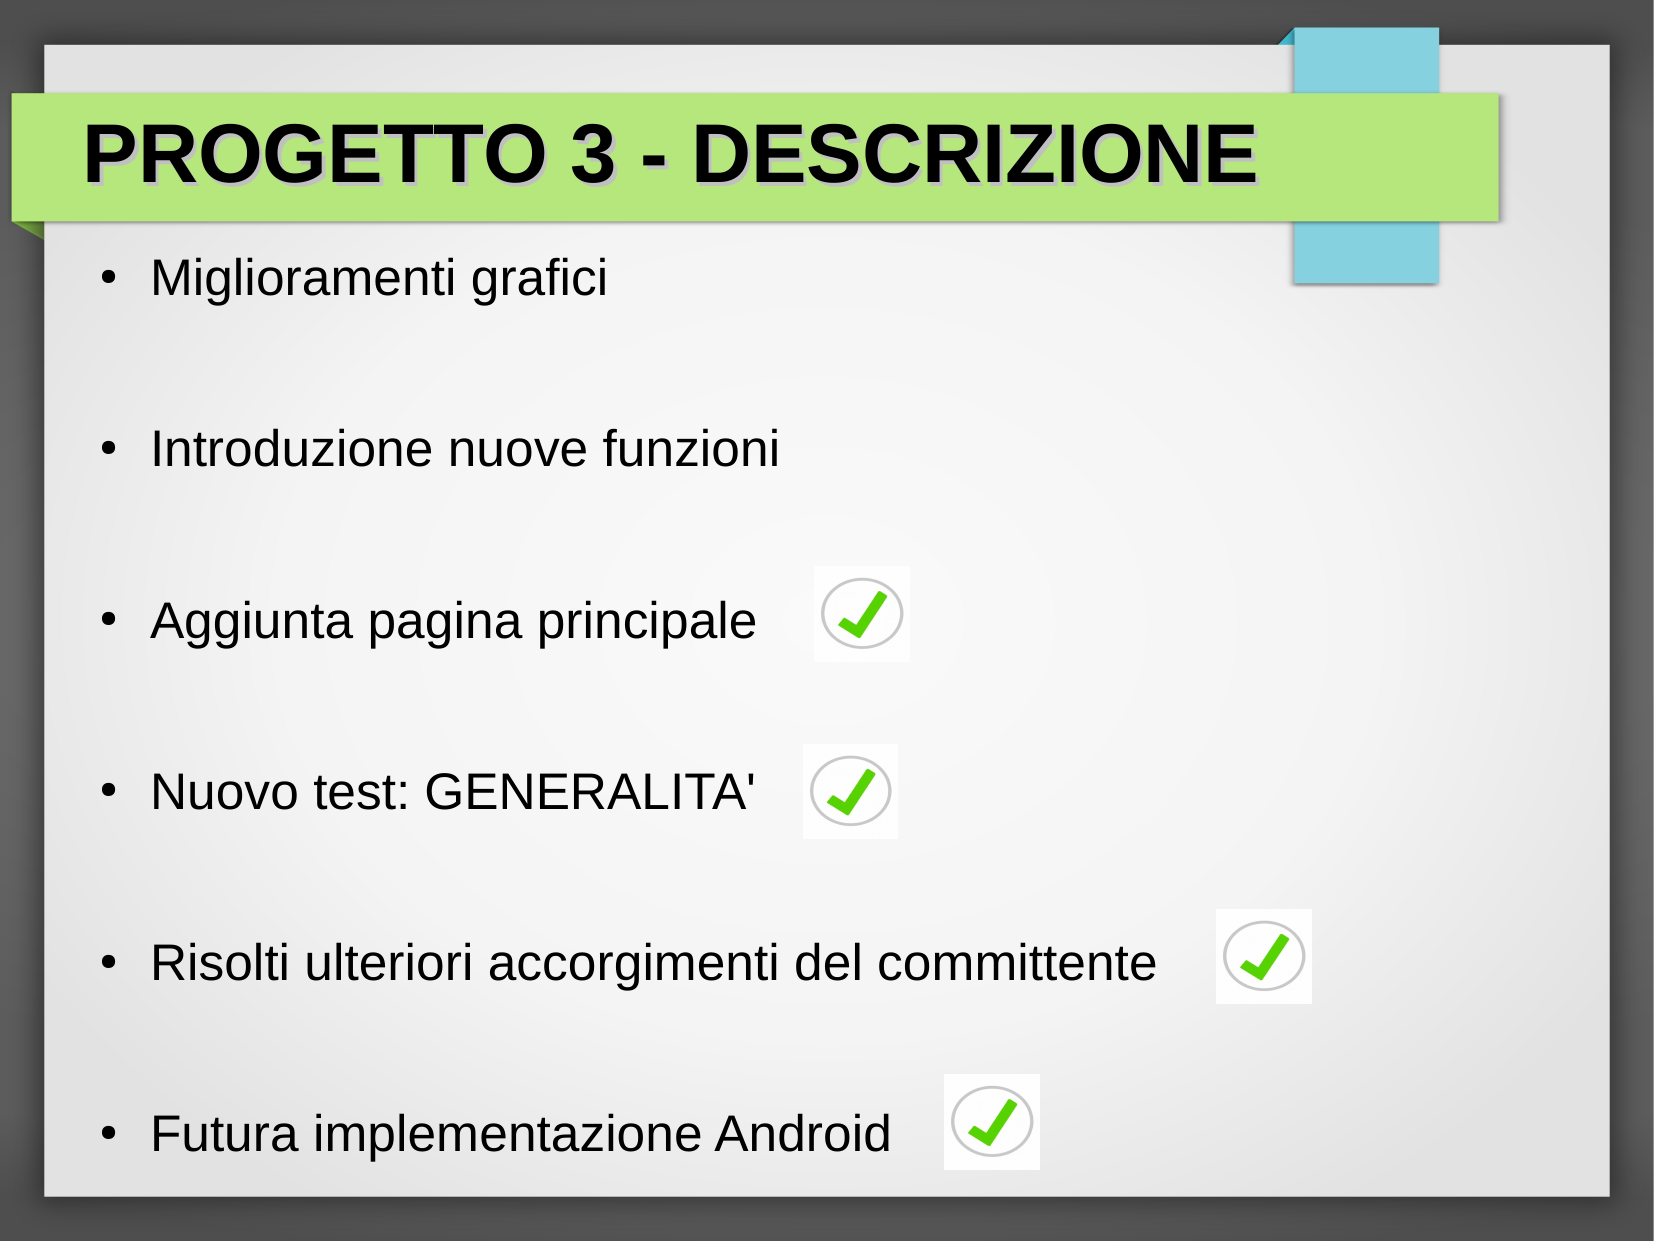

# PROGETTO 3 - DESCRIZIONE
Miglioramenti grafici
Introduzione nuove funzioni
Aggiunta pagina principale
Nuovo test: GENERALITA'
Risolti ulteriori accorgimenti del committente
Futura implementazione Android